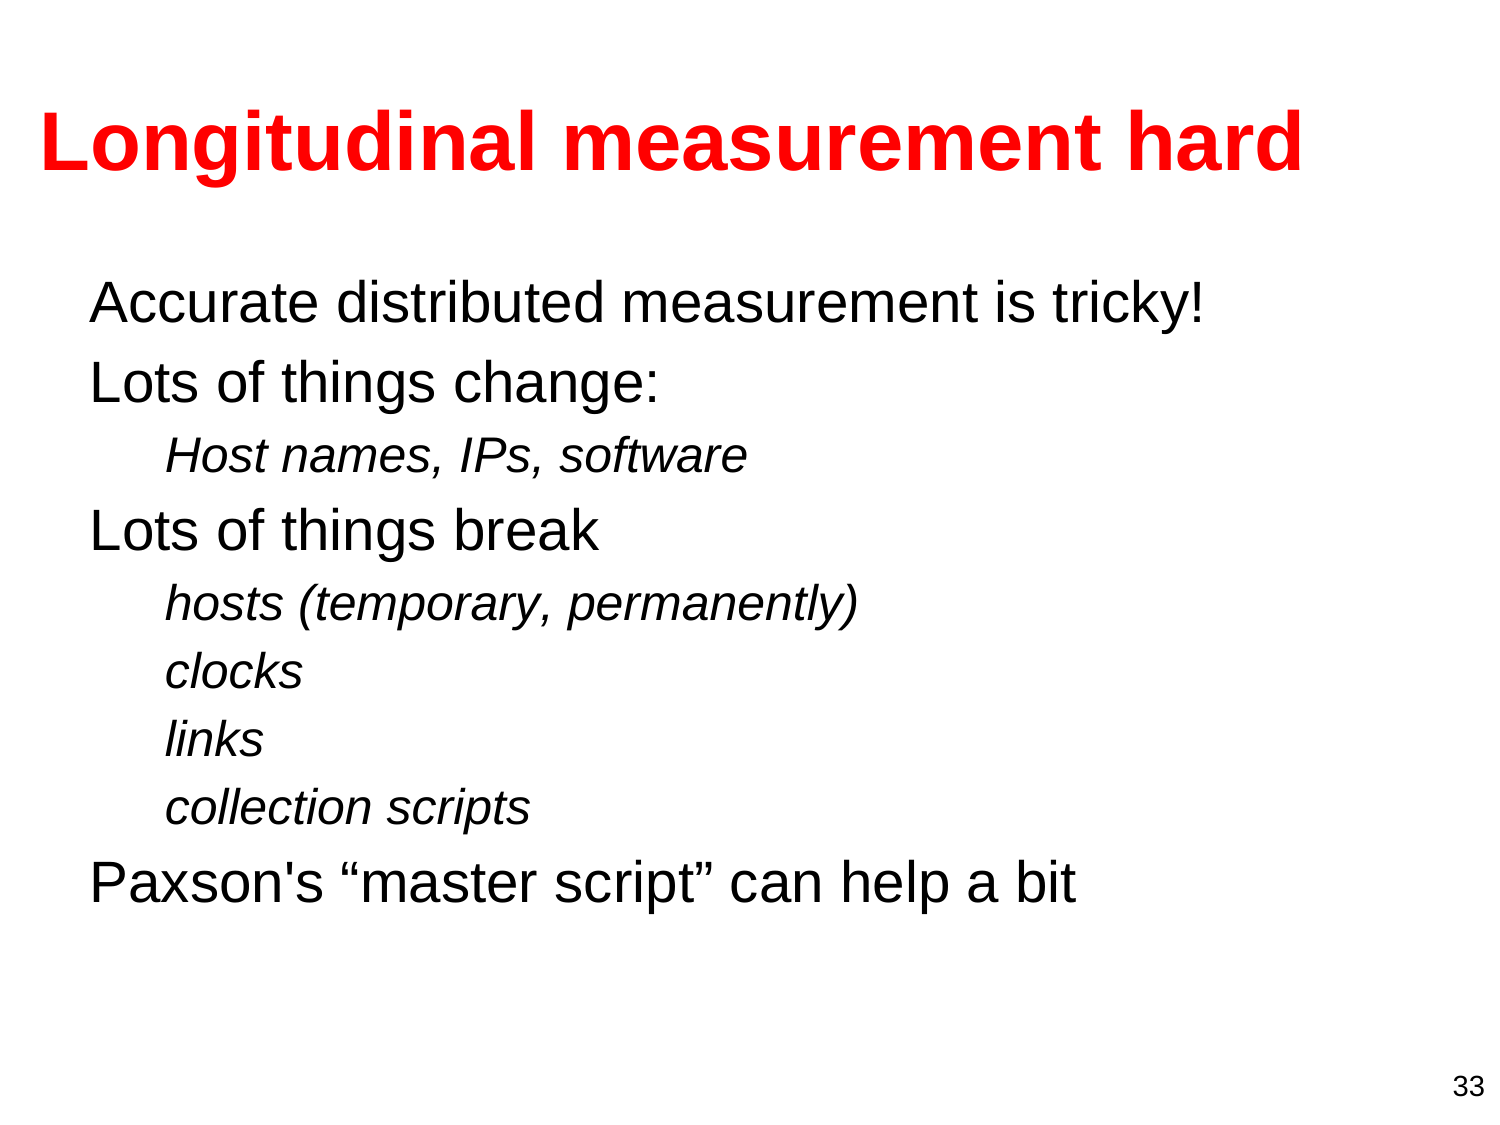

# Longitudinal measurement hard
Accurate distributed measurement is tricky!
Lots of things change:
Host names, IPs, software
Lots of things break
hosts (temporary, permanently)
clocks
links
collection scripts
Paxson's “master script” can help a bit
33